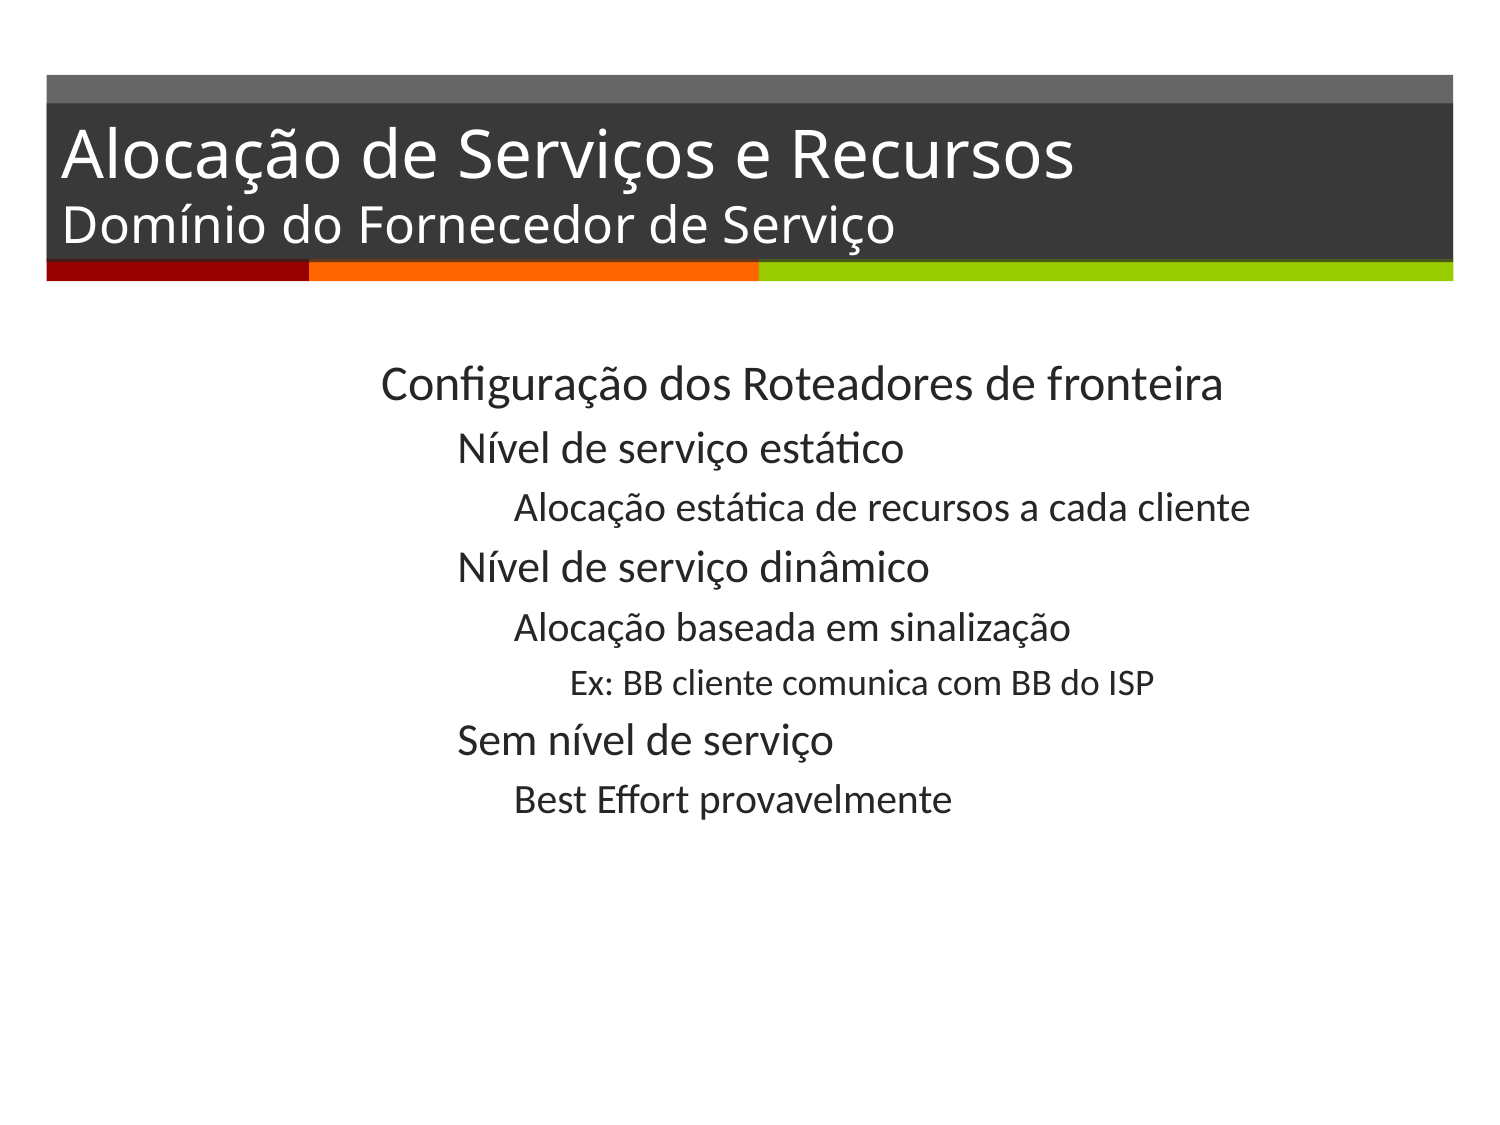

# Alocação de Serviços e Recursos Domínio do Fornecedor de Serviço
Configuração dos Roteadores de fronteira
Nível de serviço estático
Alocação estática de recursos a cada cliente
Nível de serviço dinâmico
Alocação baseada em sinalização
Ex: BB cliente comunica com BB do ISP
Sem nível de serviço
Best Effort provavelmente